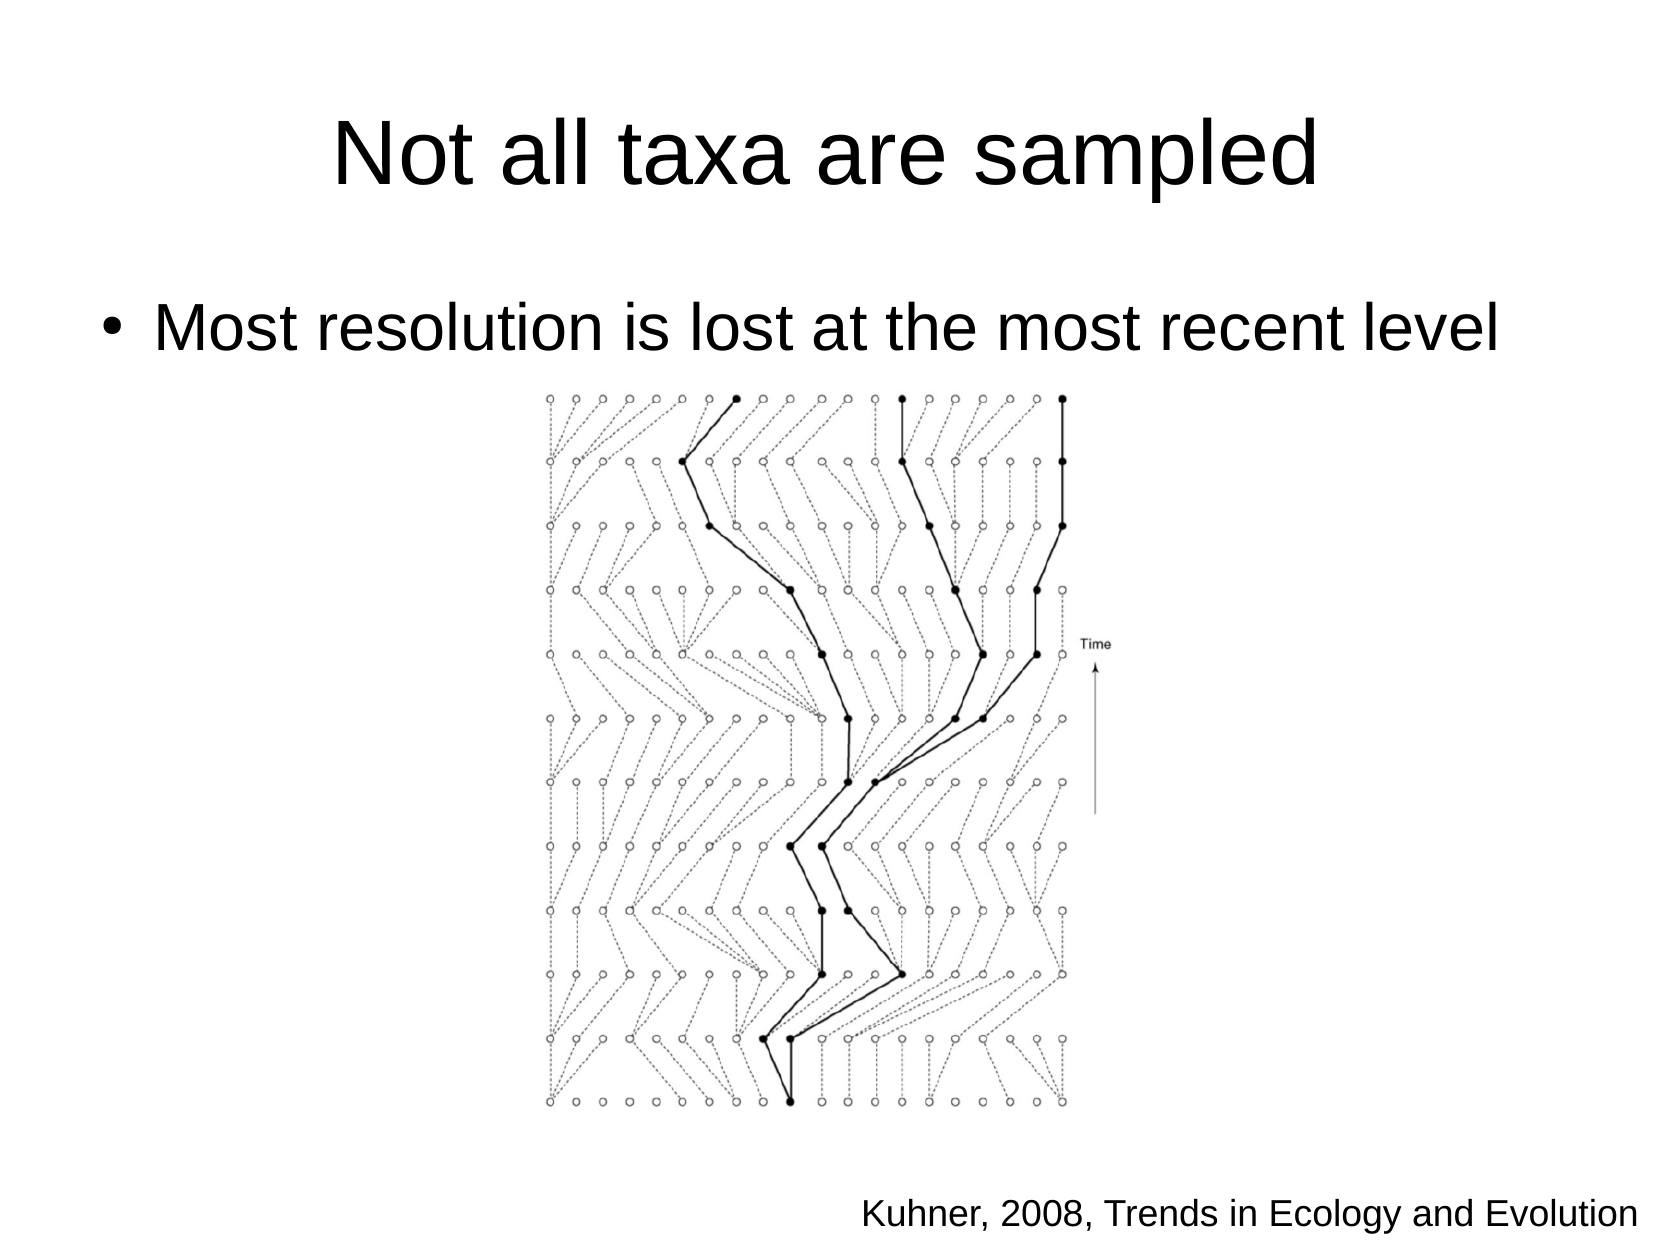

# Not all taxa are sampled
Most resolution is lost at the most recent level
Kuhner, 2008, Trends in Ecology and Evolution